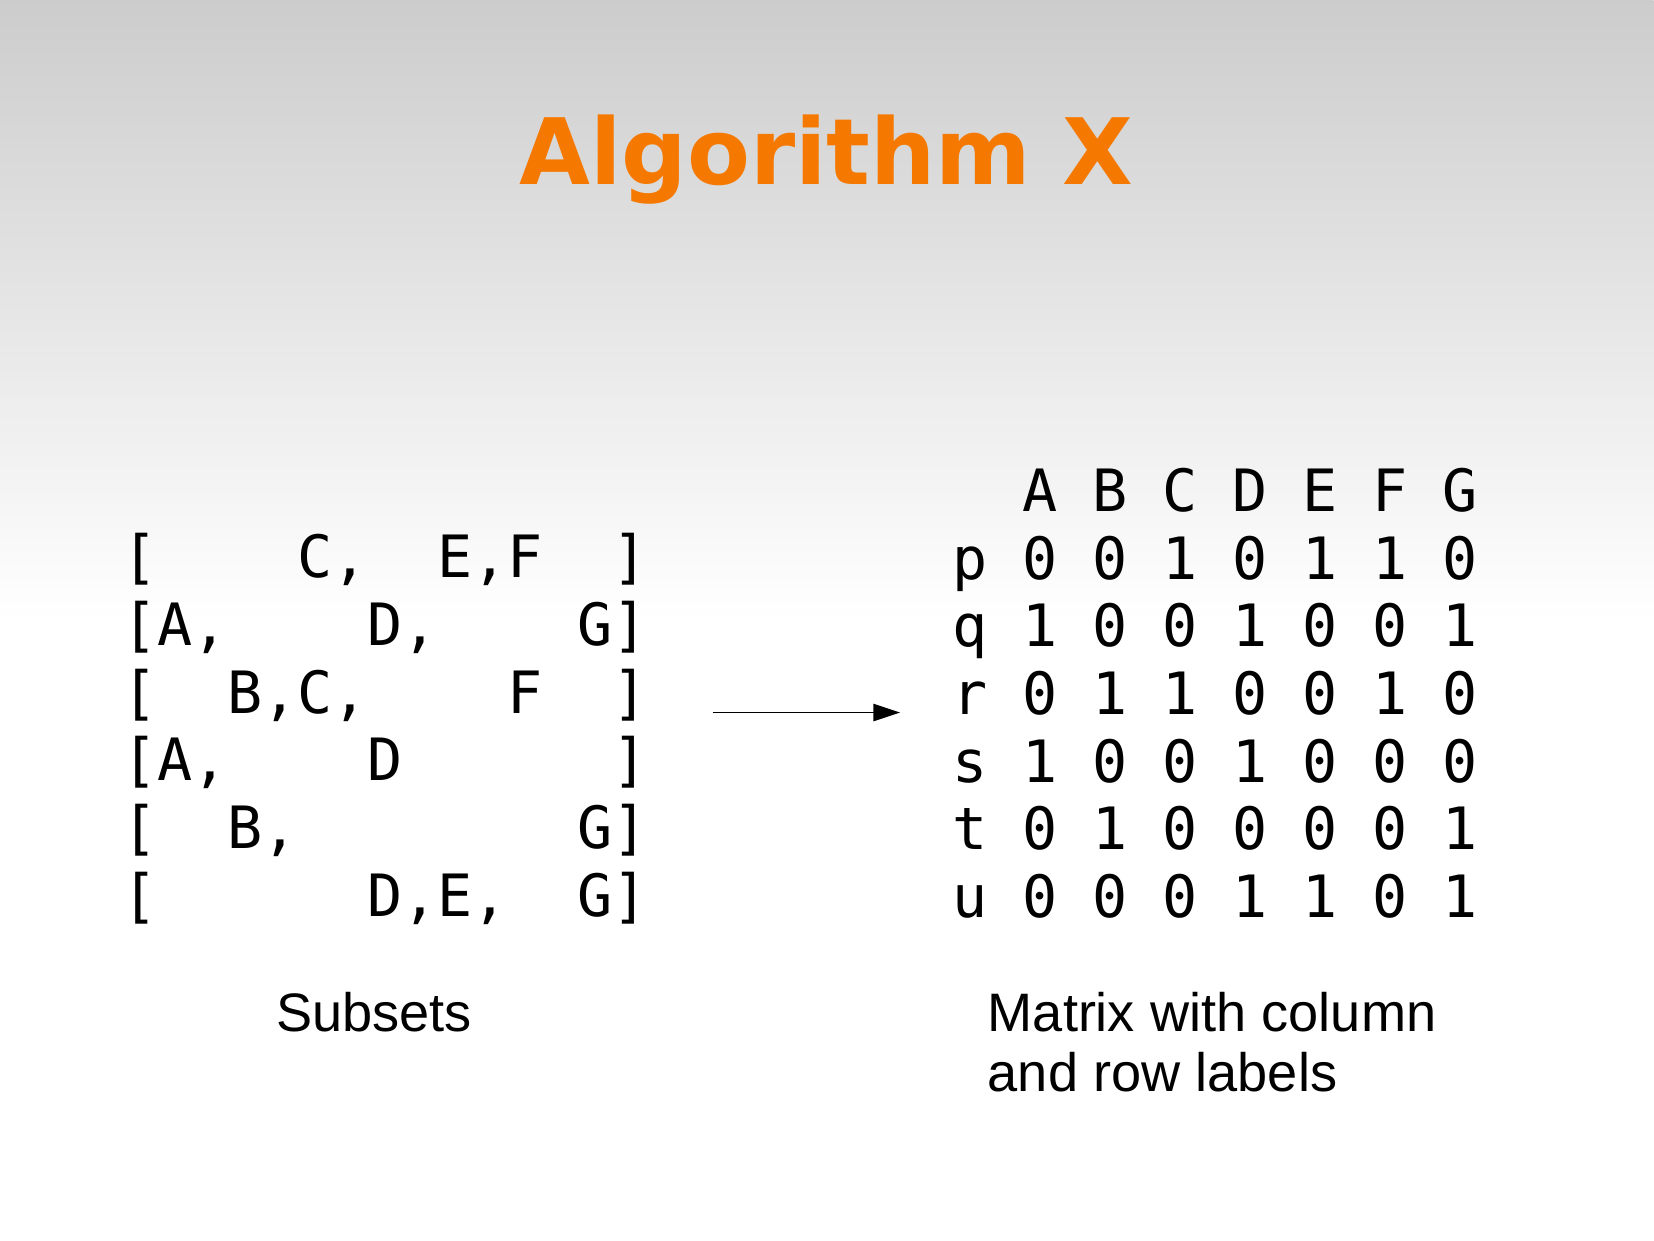

# Algorithm X
 A B C D E F G
p 0 0 1 0 1 1 0
q 1 0 0 1 0 0 1
r 0 1 1 0 0 1 0
s 1 0 0 1 0 0 0
t 0 1 0 0 0 0 1
u 0 0 0 1 1 0 1
[ C, E,F ]
[A, D, G]
[ B,C, F ]
[A, D ]
[ B, G]
[ D,E, G]
Subsets
Matrix with column and row labels